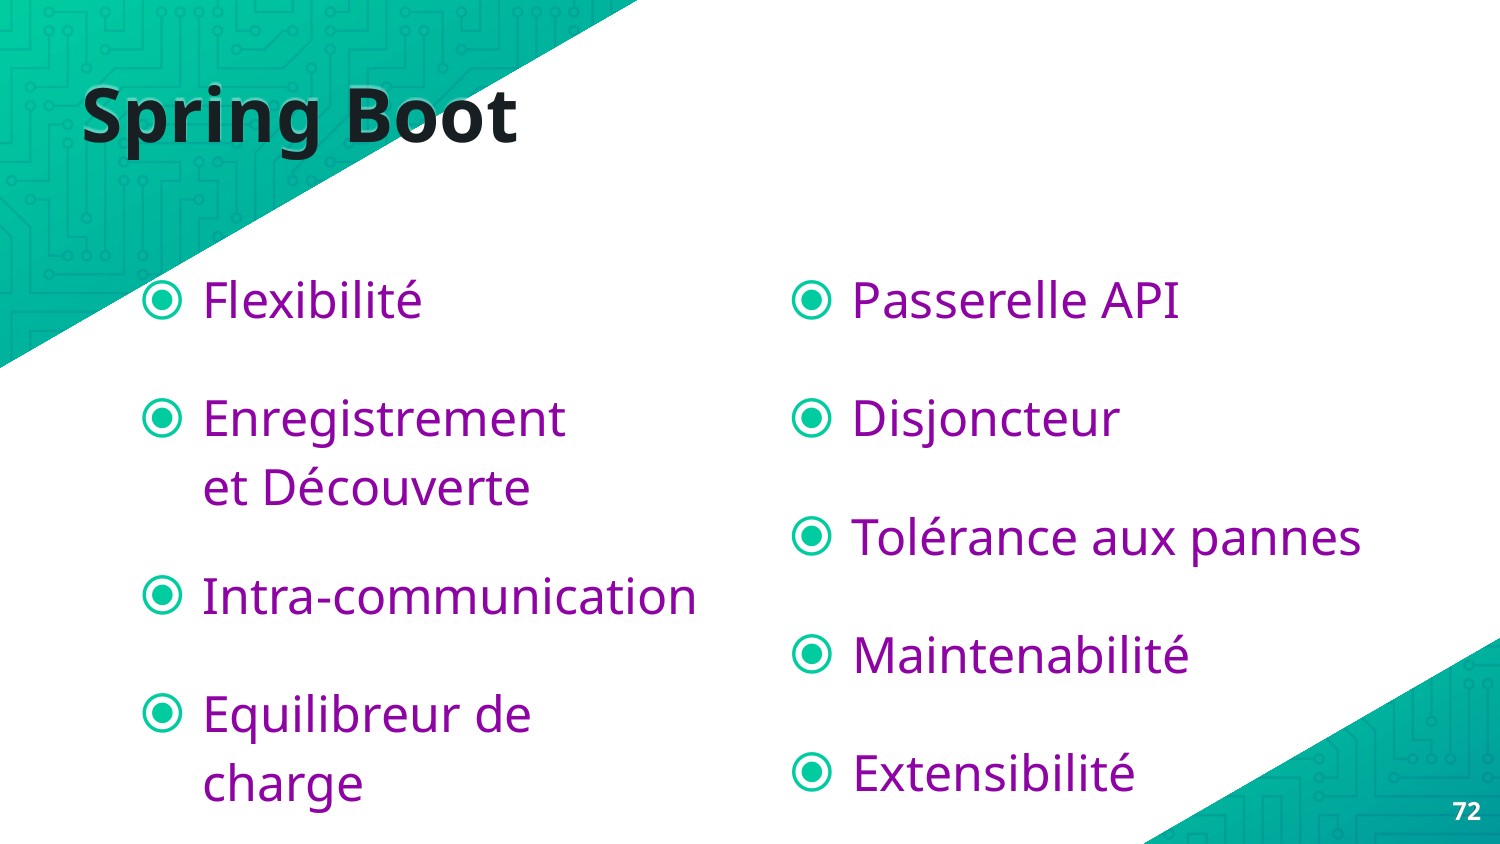

# Spring Boot
Flexibilité
Passerelle API
Enregistrement et Découverte
Disjoncteur
Tolérance aux pannes
Intra-communication
Maintenabilité
Equilibreur de charge
Extensibilité